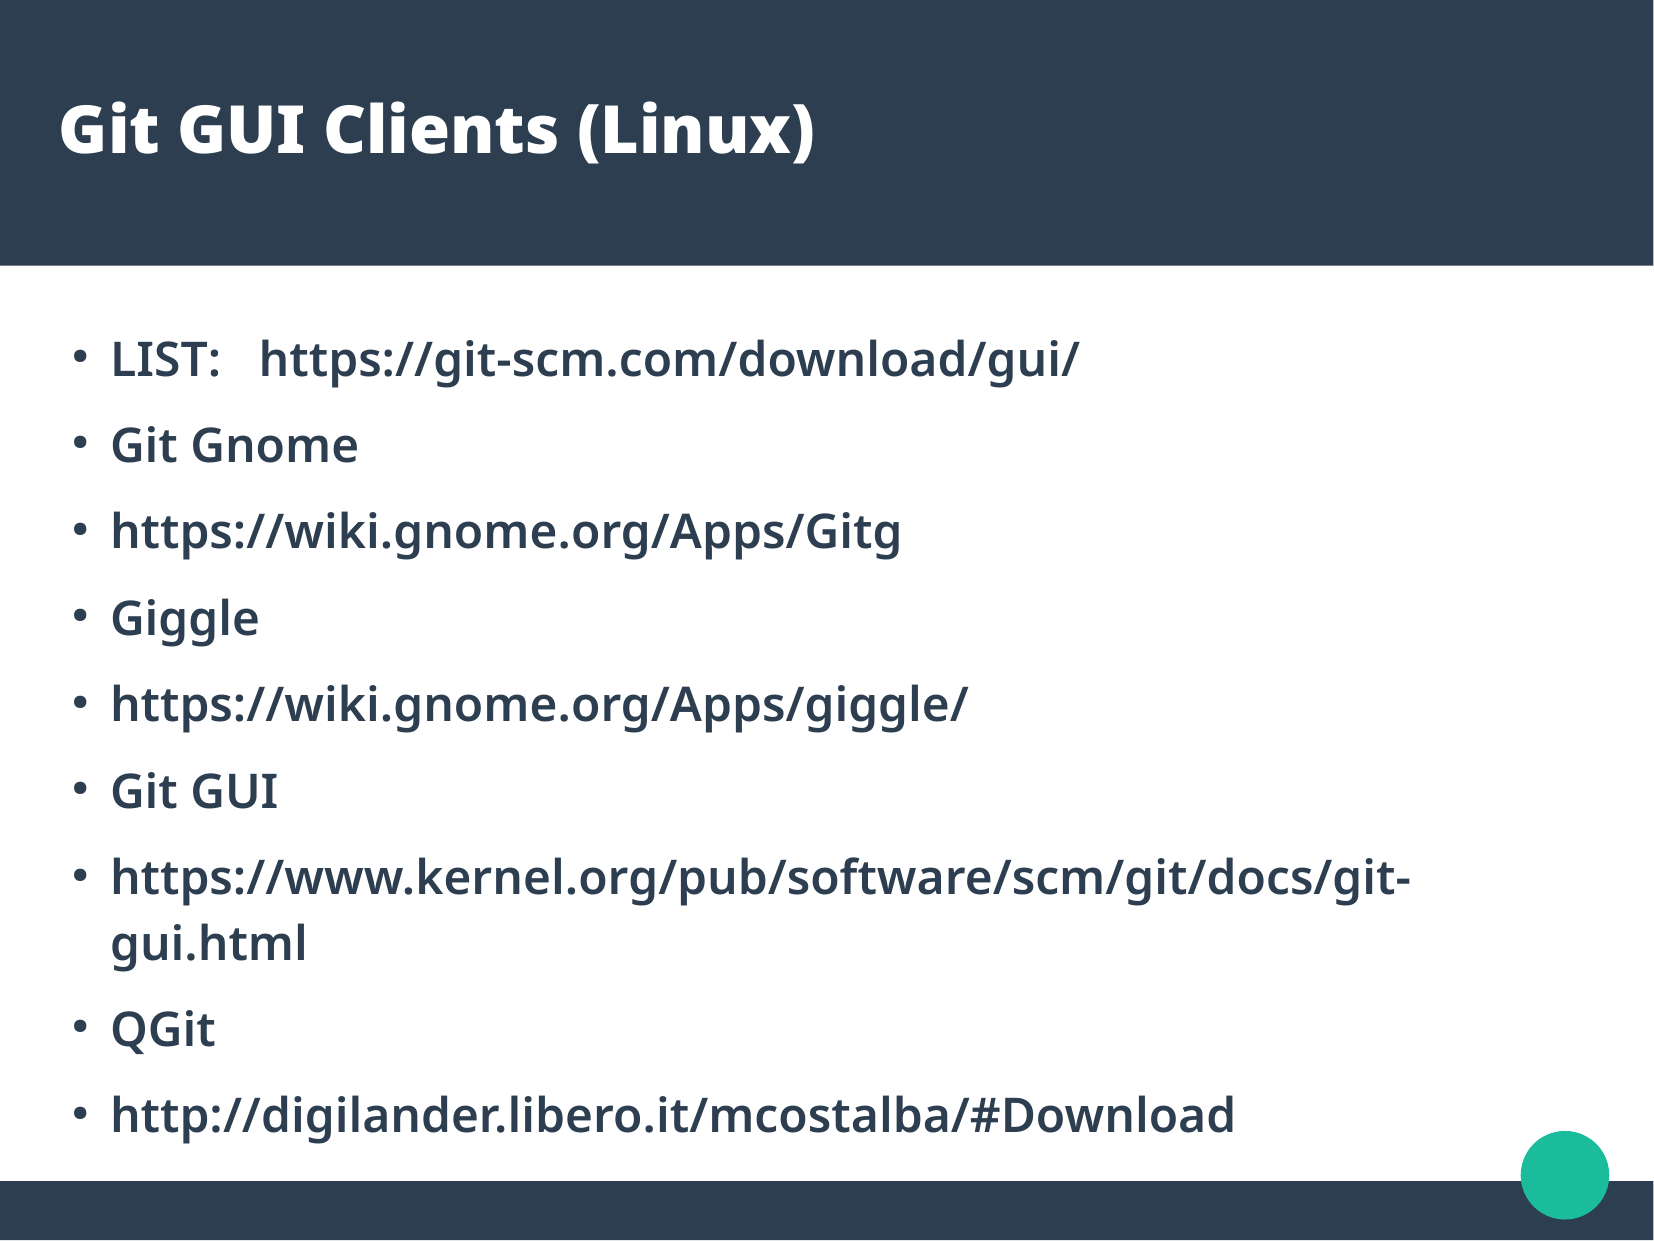

# Git GUI Clients (Linux)
LIST: https://git-scm.com/download/gui/
Git Gnome
https://wiki.gnome.org/Apps/Gitg
Giggle
https://wiki.gnome.org/Apps/giggle/
Git GUI
https://www.kernel.org/pub/software/scm/git/docs/git-gui.html
QGit
http://digilander.libero.it/mcostalba/#Download